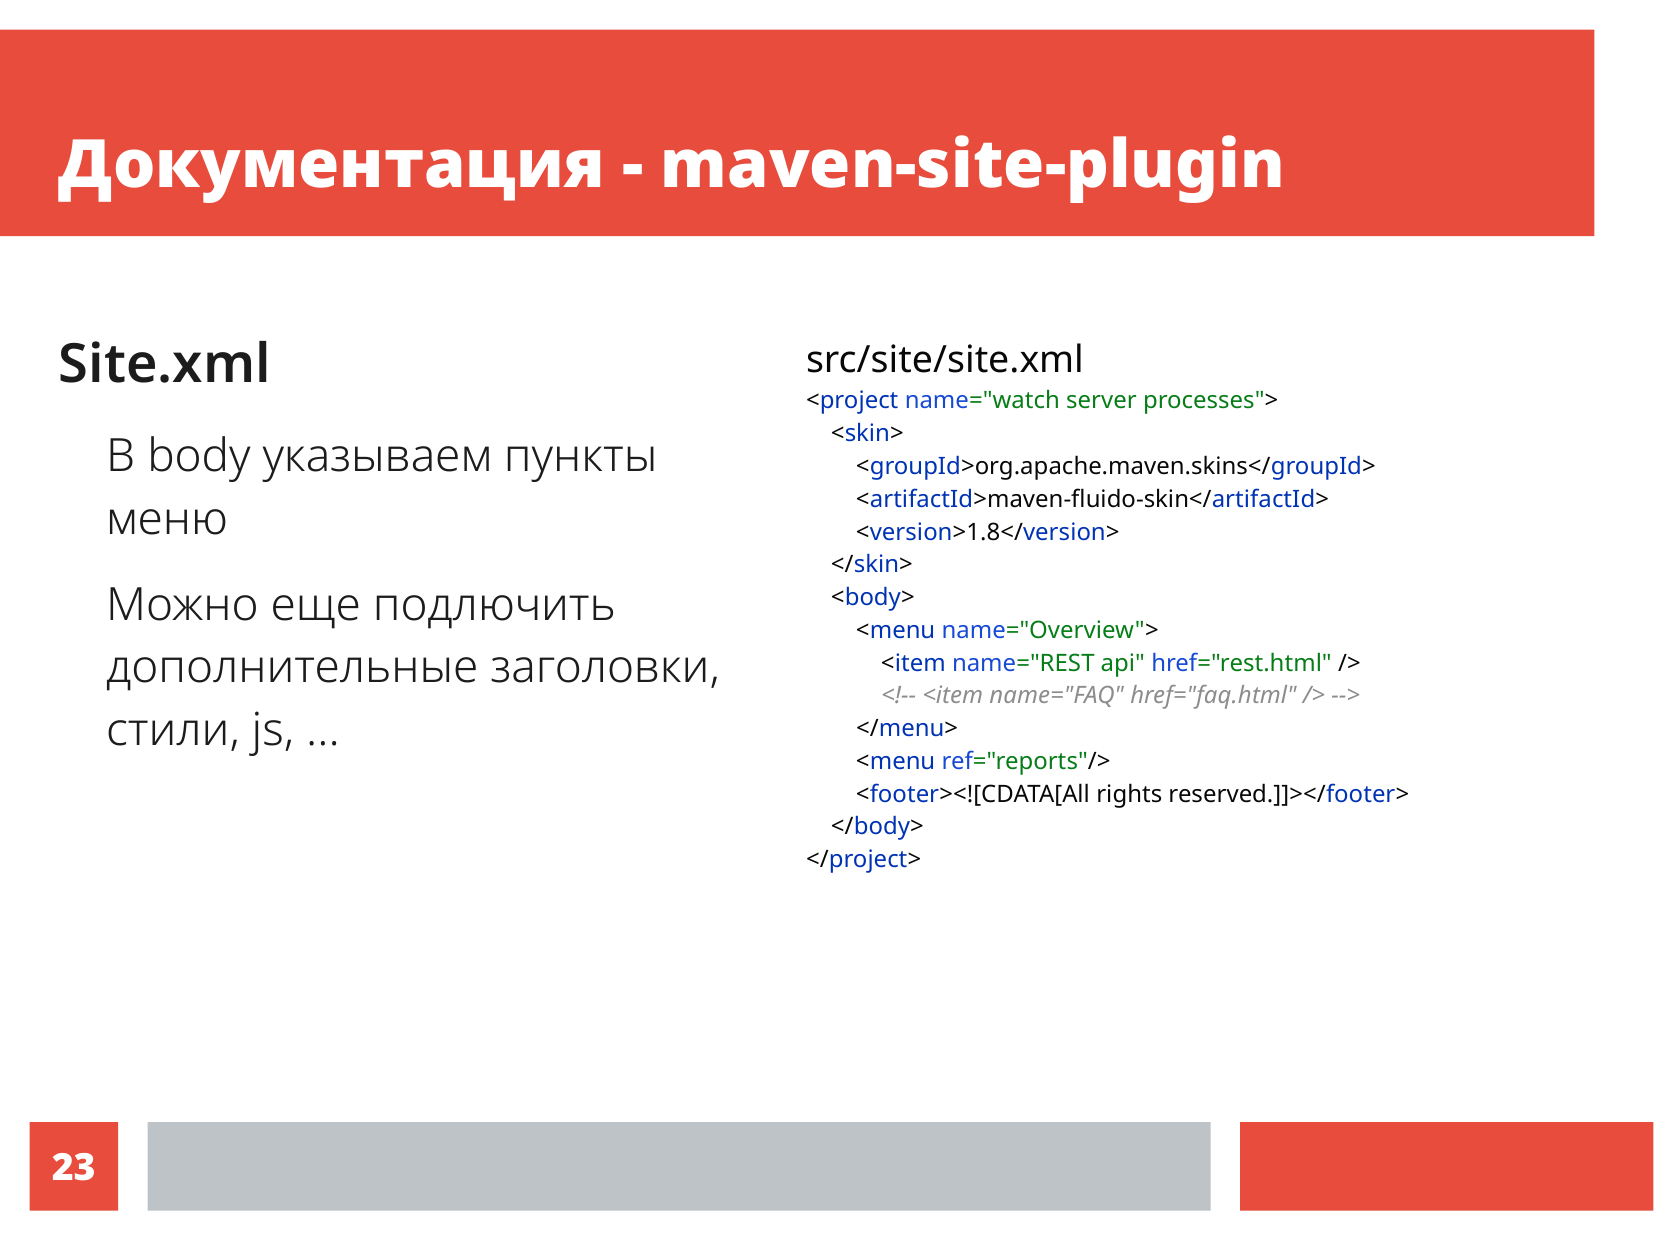

# Документация - maven-site-plugin
Site.xml
В body указываем пункты меню
Можно еще подлючить дополнительные заголовки, стили, js, ...
src/site/site.xml
<project name="watch server processes">
 <skin>
 <groupId>org.apache.maven.skins</groupId>
 <artifactId>maven-fluido-skin</artifactId>
 <version>1.8</version>
 </skin>
 <body>
 <menu name="Overview">
 <item name="REST api" href="rest.html" />
 <!-- <item name="FAQ" href="faq.html" /> -->
 </menu>
 <menu ref="reports"/>
 <footer><![CDATA[All rights reserved.]]></footer>
 </body>
</project>
23